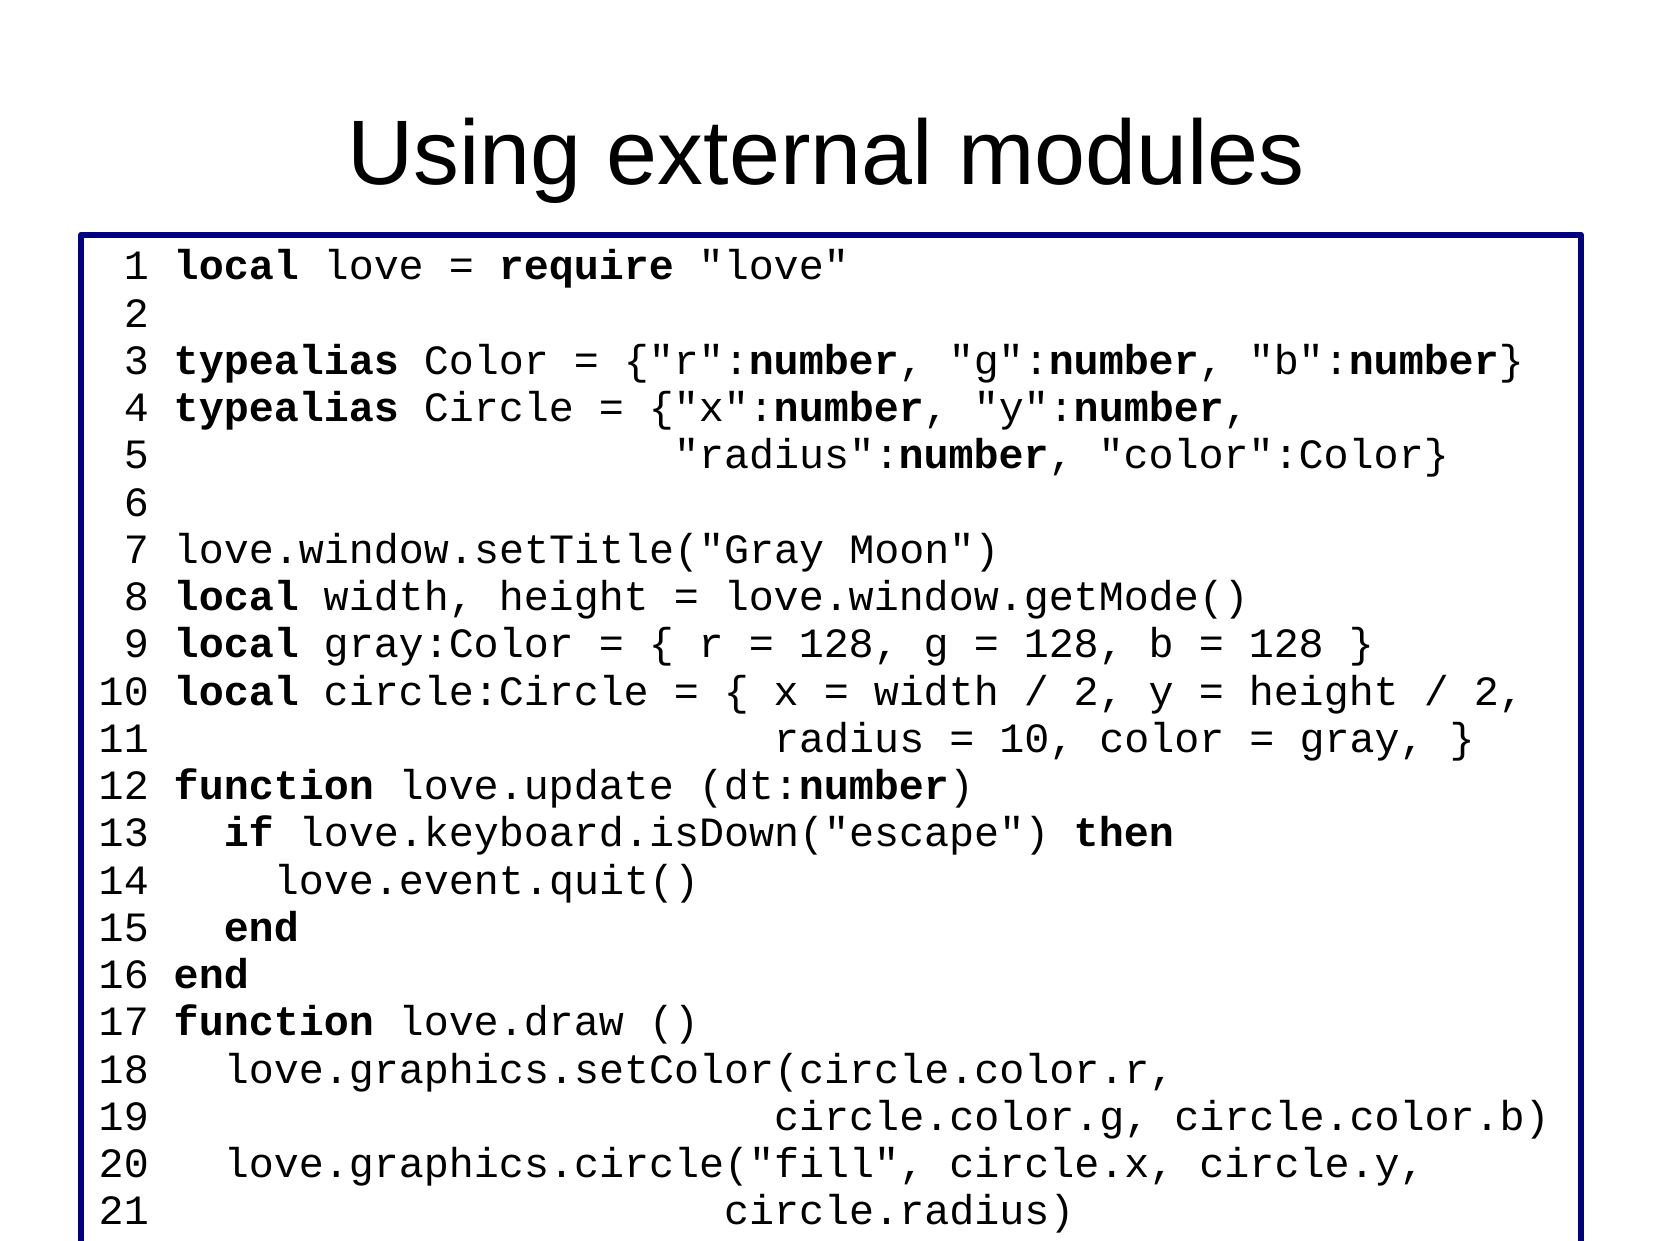

# Using external modules
 1 local love = require "love"
 2
 3 typealias Color = {"r":number, "g":number, "b":number}
 4 typealias Circle = {"x":number, "y":number,
 5 "radius":number, "color":Color}
 6
 7 love.window.setTitle("Gray Moon")
 8 local width, height = love.window.getMode()
 9 local gray:Color = { r = 128, g = 128, b = 128 }
10 local circle:Circle = { x = width / 2, y = height / 2,
11 radius = 10, color = gray, }
12 function love.update (dt:number)
13 if love.keyboard.isDown("escape") then
14 love.event.quit()
15 end
16 end
17 function love.draw ()
18 love.graphics.setColor(circle.color.r,
19 circle.color.g, circle.color.b)
20 love.graphics.circle("fill", circle.x, circle.y,
21 circle.radius)
22 end